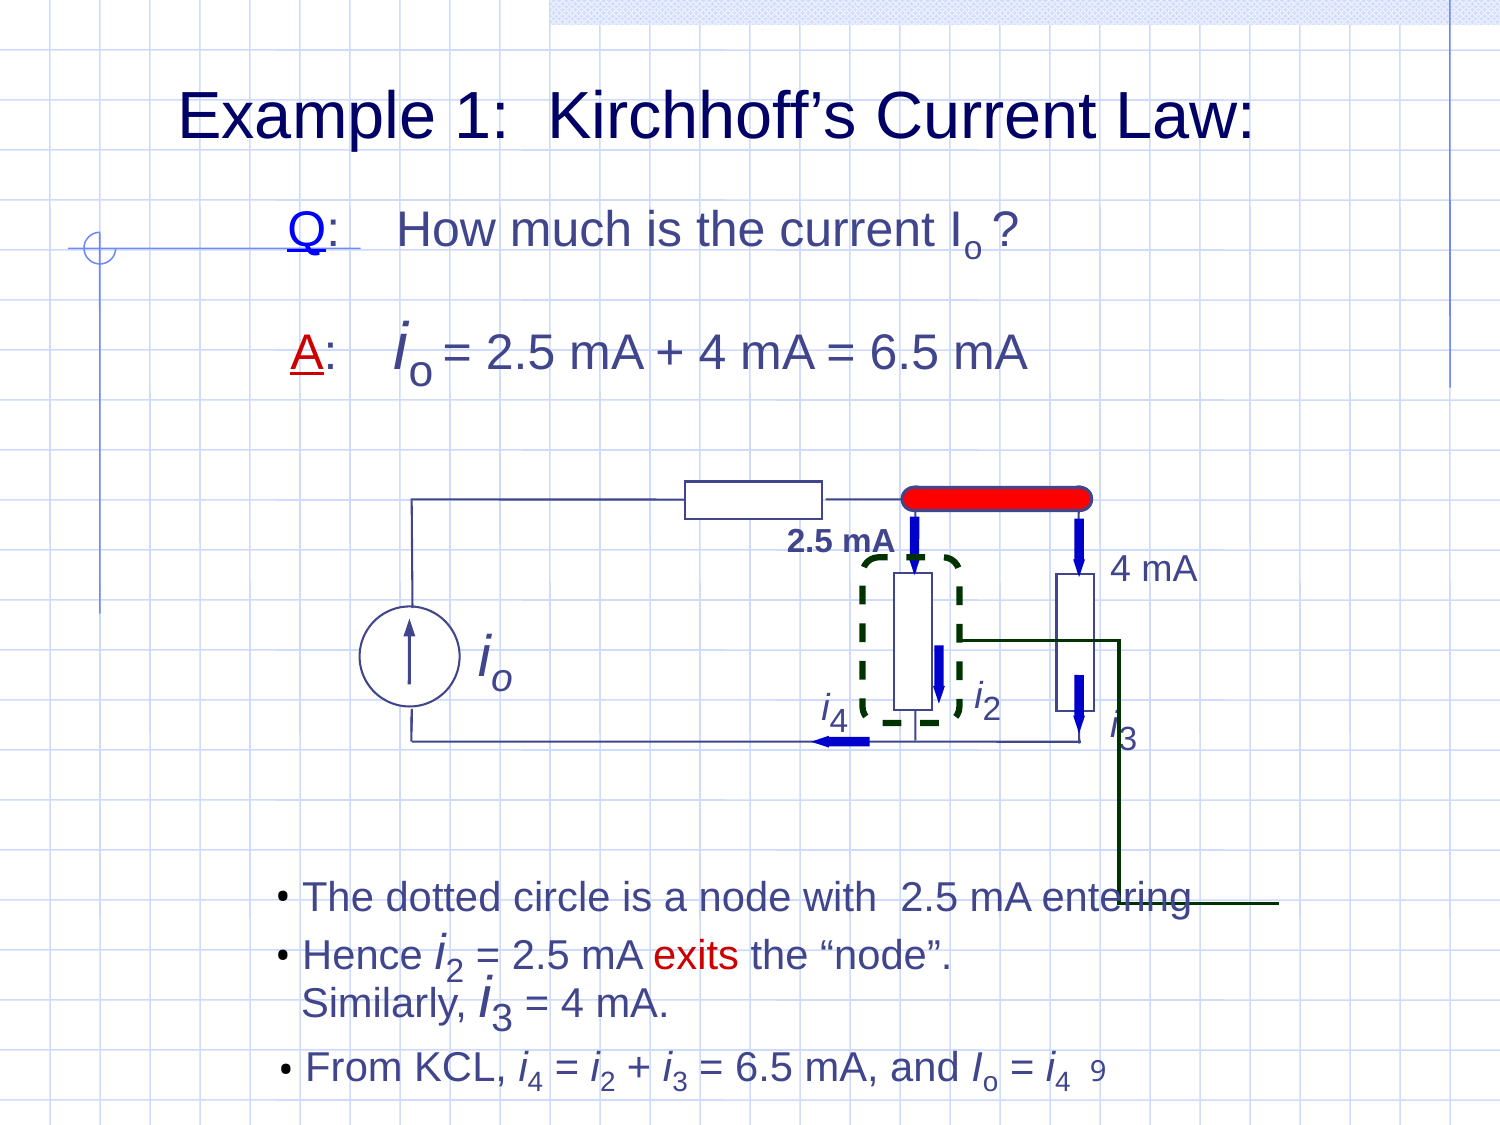

Example 1: Kirchhoff’s Current Law:
Q: How much is the current Io ?
A: io = 2.5 mA + 4 mA = 6.5 mA
2.5 mA
4 mA
 The dotted circle is a node with 2.5 mA entering
 Hence i2 = 2.5 mA exits the “node”.
io
i2
i4
i3
 Similarly, i3 = 4 mA.
 From KCL, i4 = i2 + i3 = 6.5 mA, and Io = i4